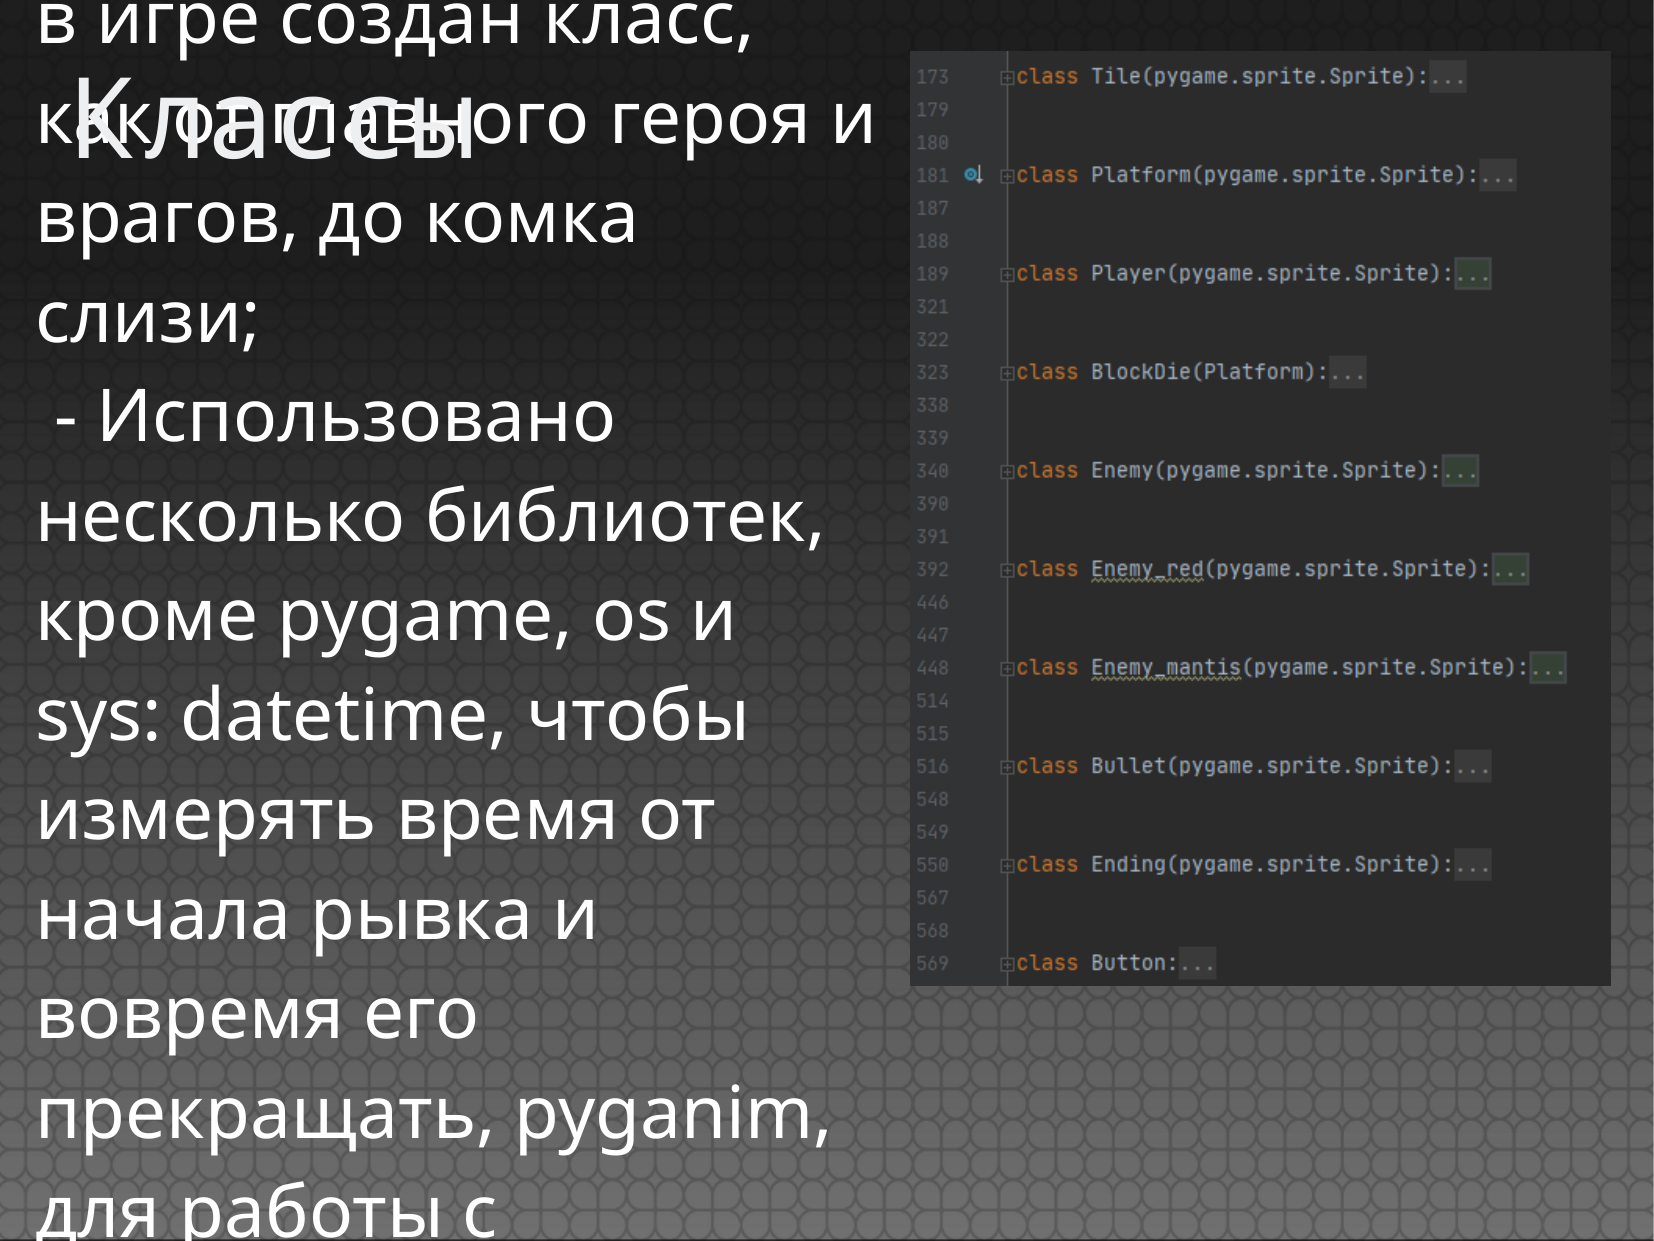

# - Для каждого объекта в игре создан класс, как от главного героя и врагов, до комка слизи; - Использовано несколько библиотек, кроме pygame, os и sys: datetime, чтобы измерять время от начала рывка и вовремя его прекращать, pyganim, для работы с анимацией спрайтов и random;
Классы